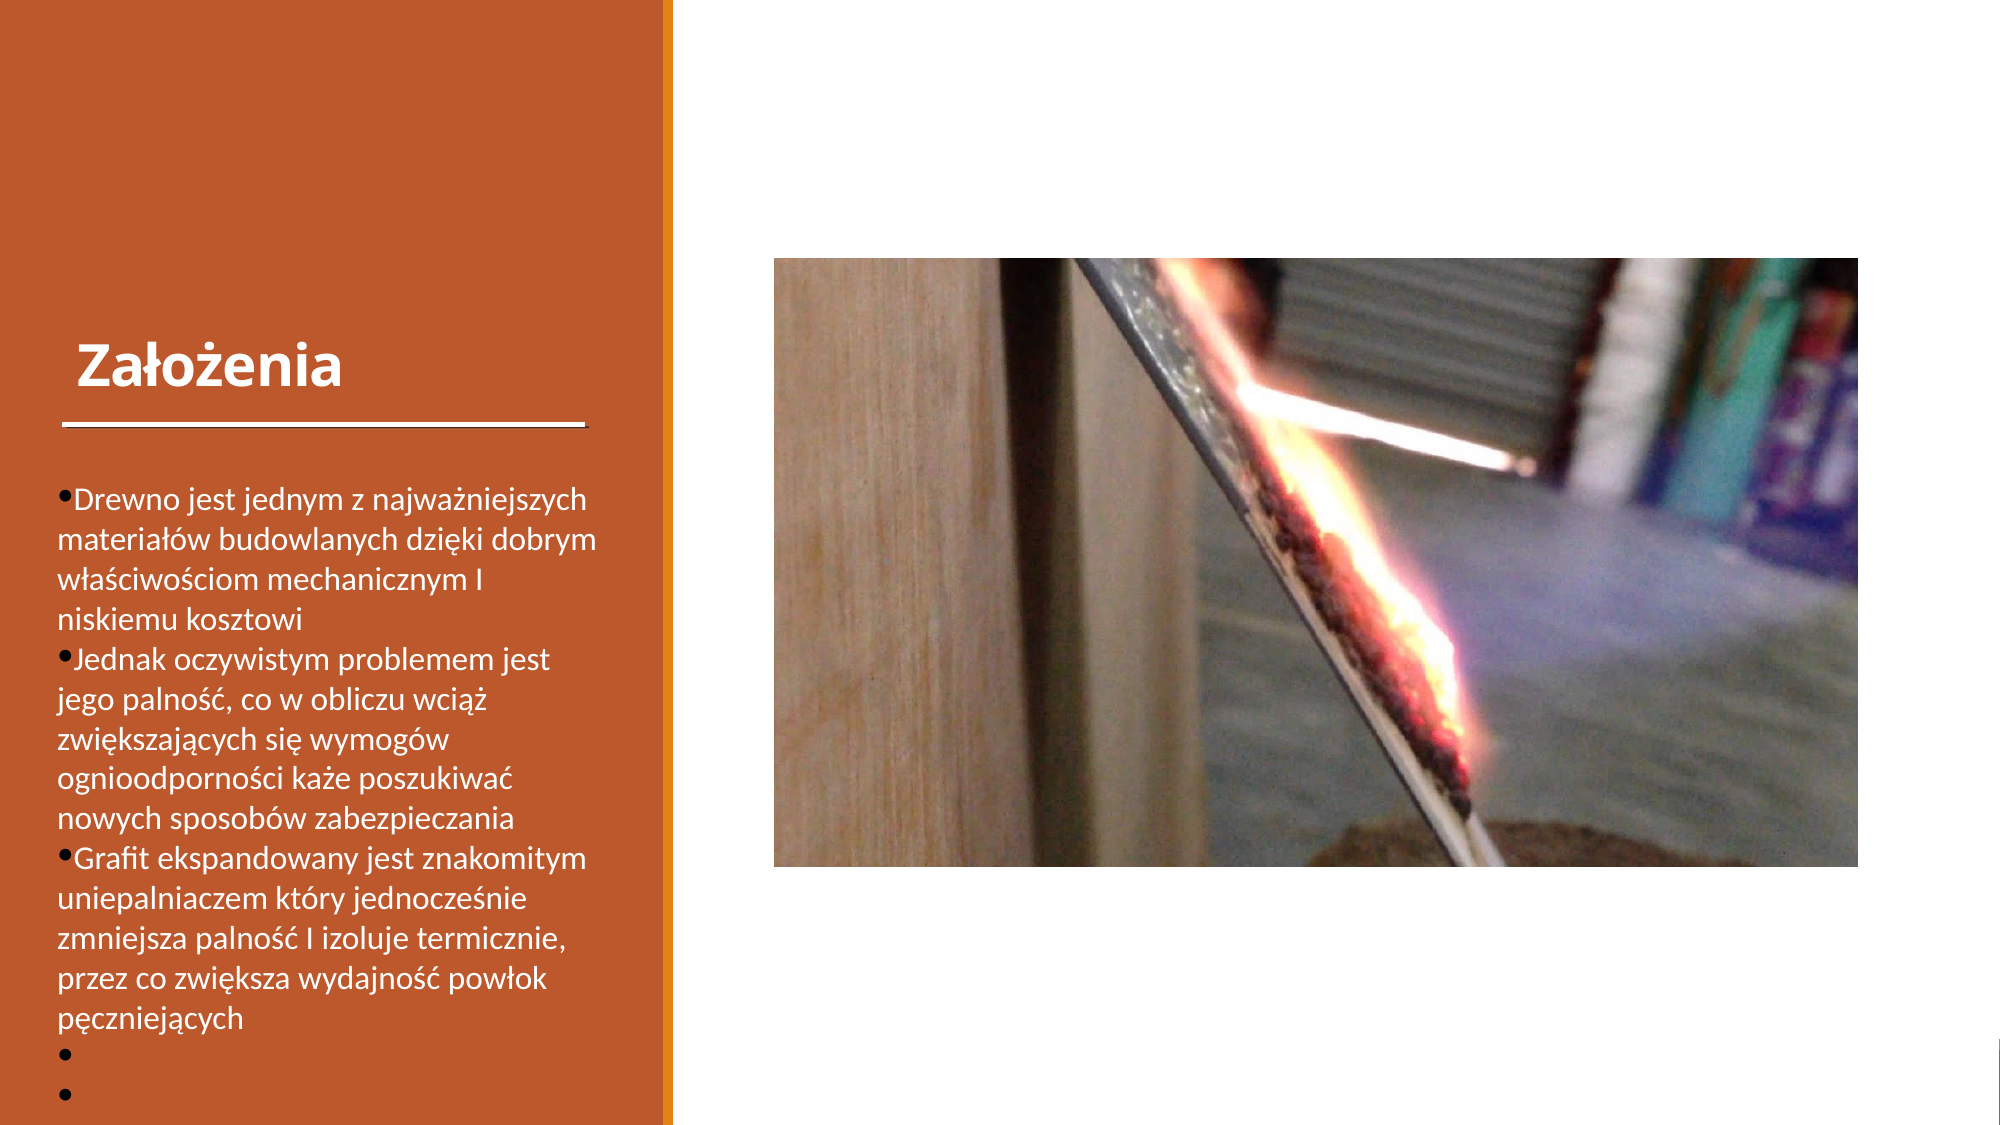

# Założenia
Drewno jest jednym z najważniejszych materiałów budowlanych dzięki dobrym właściwościom mechanicznym I niskiemu kosztowi
Jednak oczywistym problemem jest jego palność, co w obliczu wciąż zwiększających się wymogów ognioodporności każe poszukiwać nowych sposobów zabezpieczania
Grafit ekspandowany jest znakomitym uniepalniaczem który jednocześnie zmniejsza palność I izoluje termicznie, przez co zwiększa wydajność powłok pęczniejących